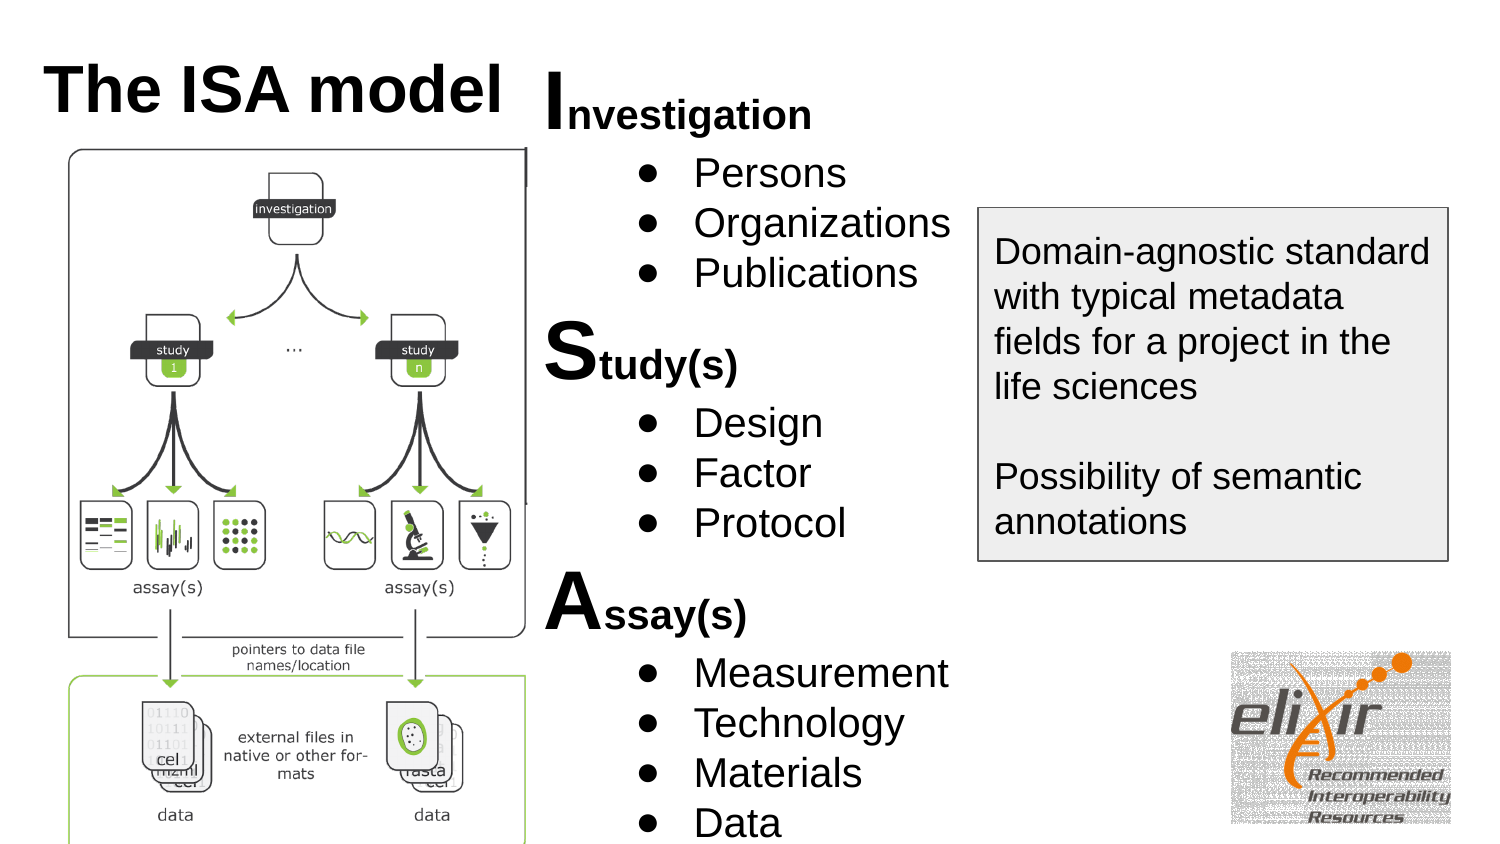

The ISA model
Investigation
Persons
Organizations
Publications
Study(s)
Design
Factor
Protocol
Assay(s)
Measurement
Technology
Materials
Data
Domain-agnostic standard with typical metadata fields for a project in the life sciences
Possibility of semantic annotations